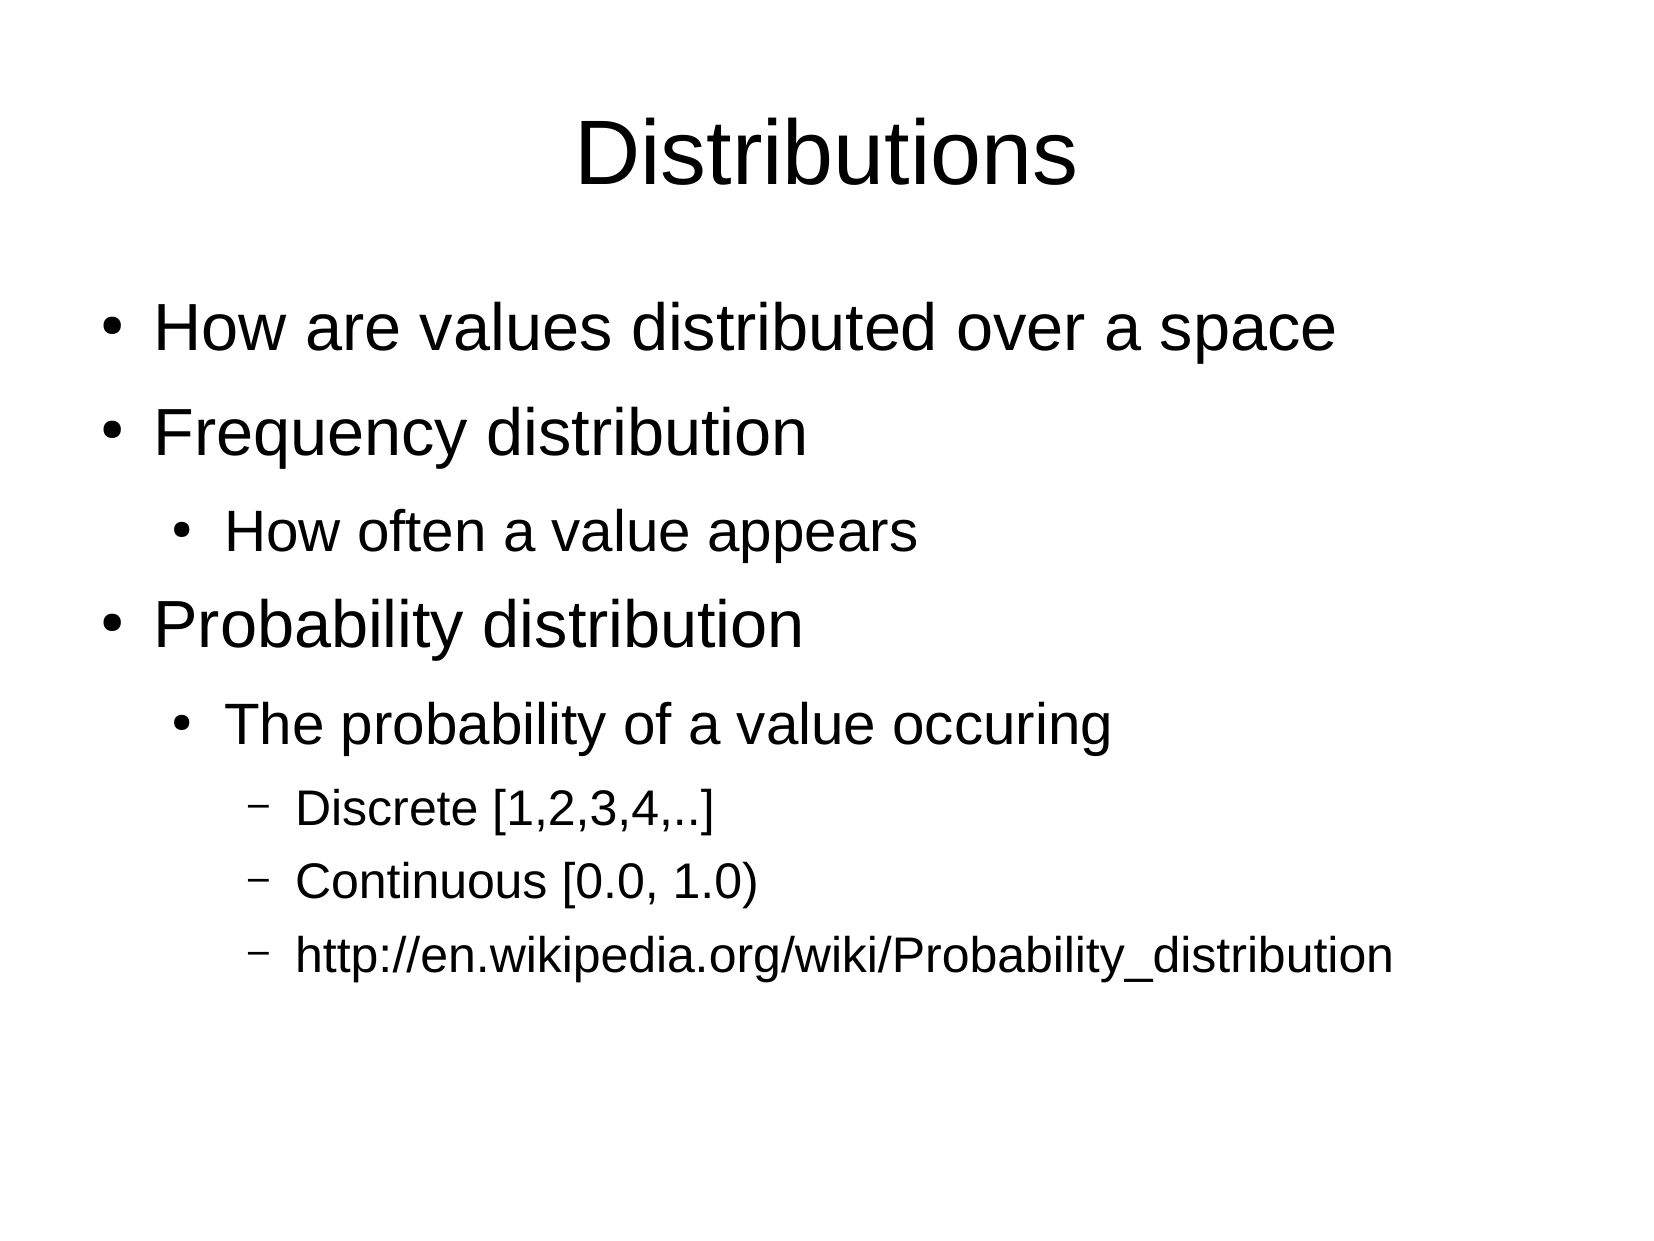

# Distributions
How are values distributed over a space
Frequency distribution
How often a value appears
Probability distribution
The probability of a value occuring
Discrete [1,2,3,4,..]
Continuous [0.0, 1.0)
http://en.wikipedia.org/wiki/Probability_distribution